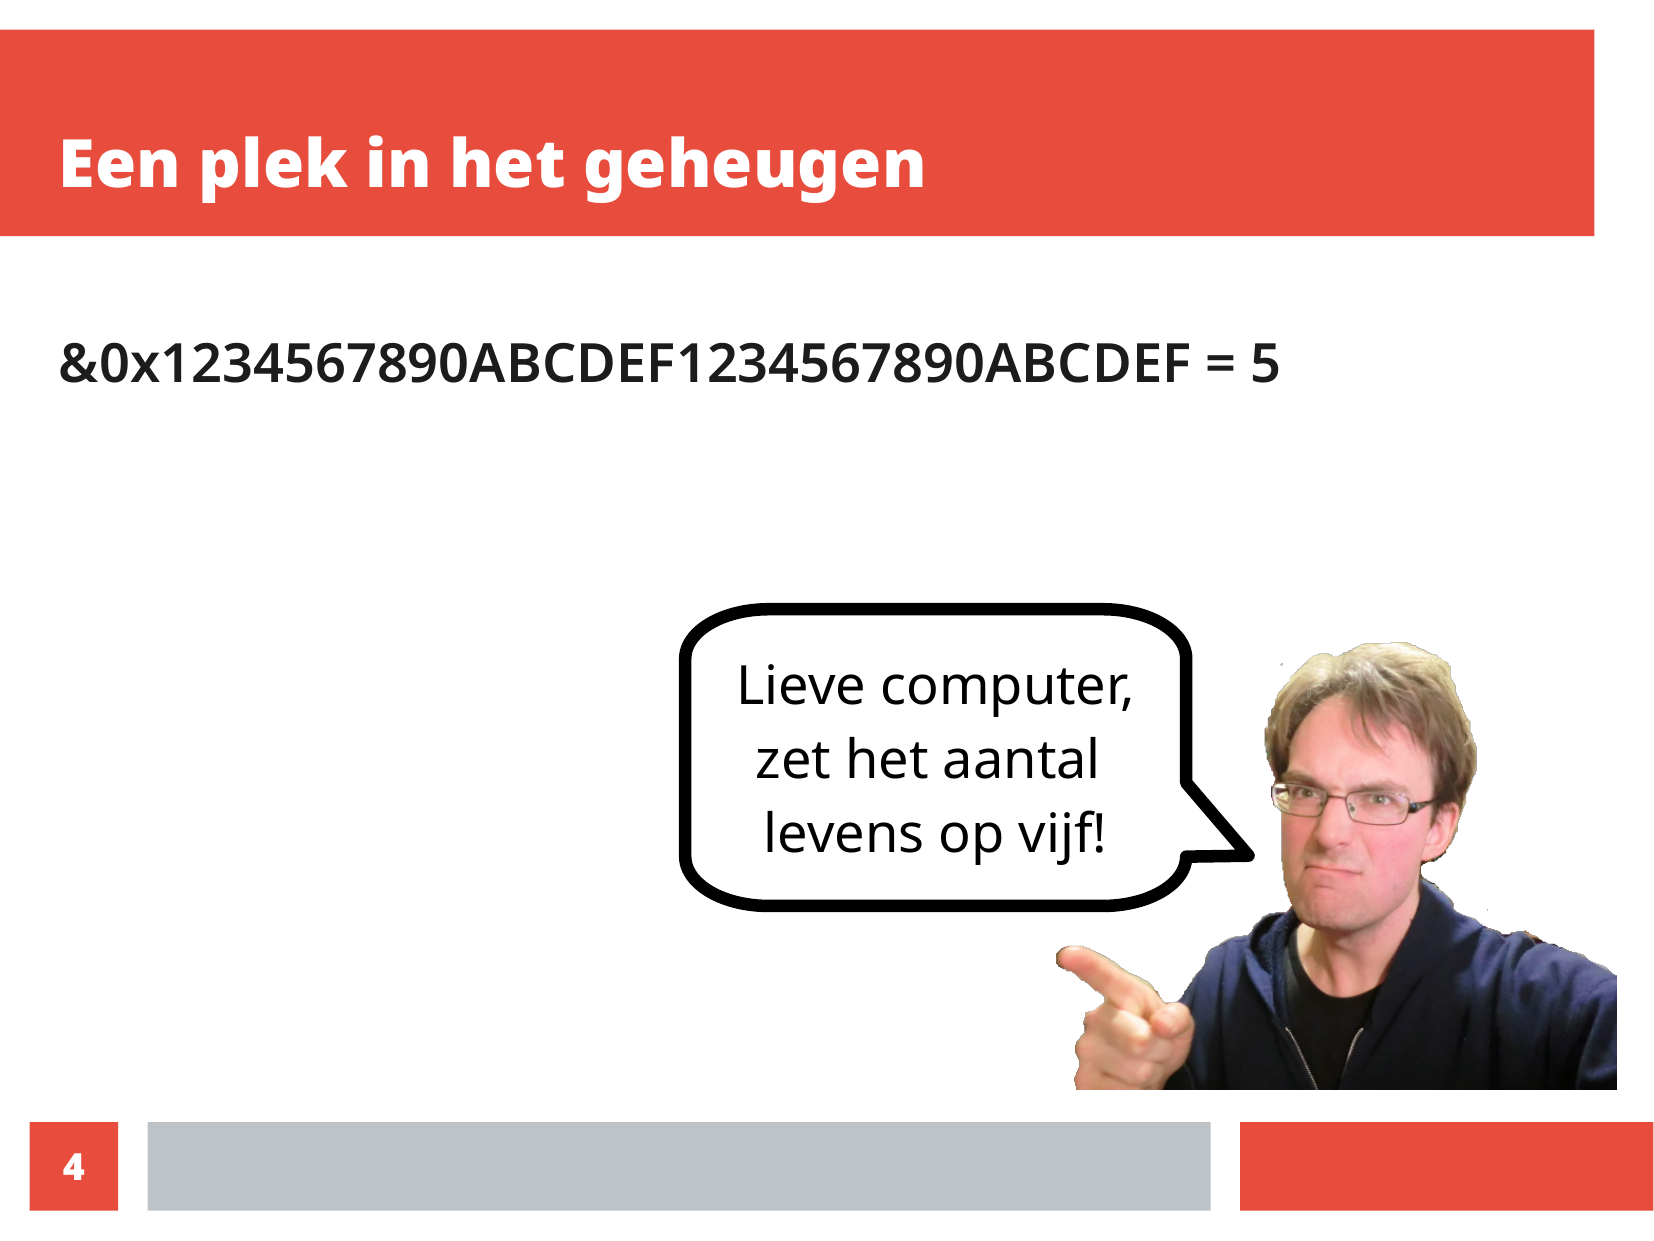

# Een plek in het geheugen
&0x1234567890ABCDEF1234567890ABCDEF = 5
Lieve computer,
zet het aantal
levens op vijf!
4